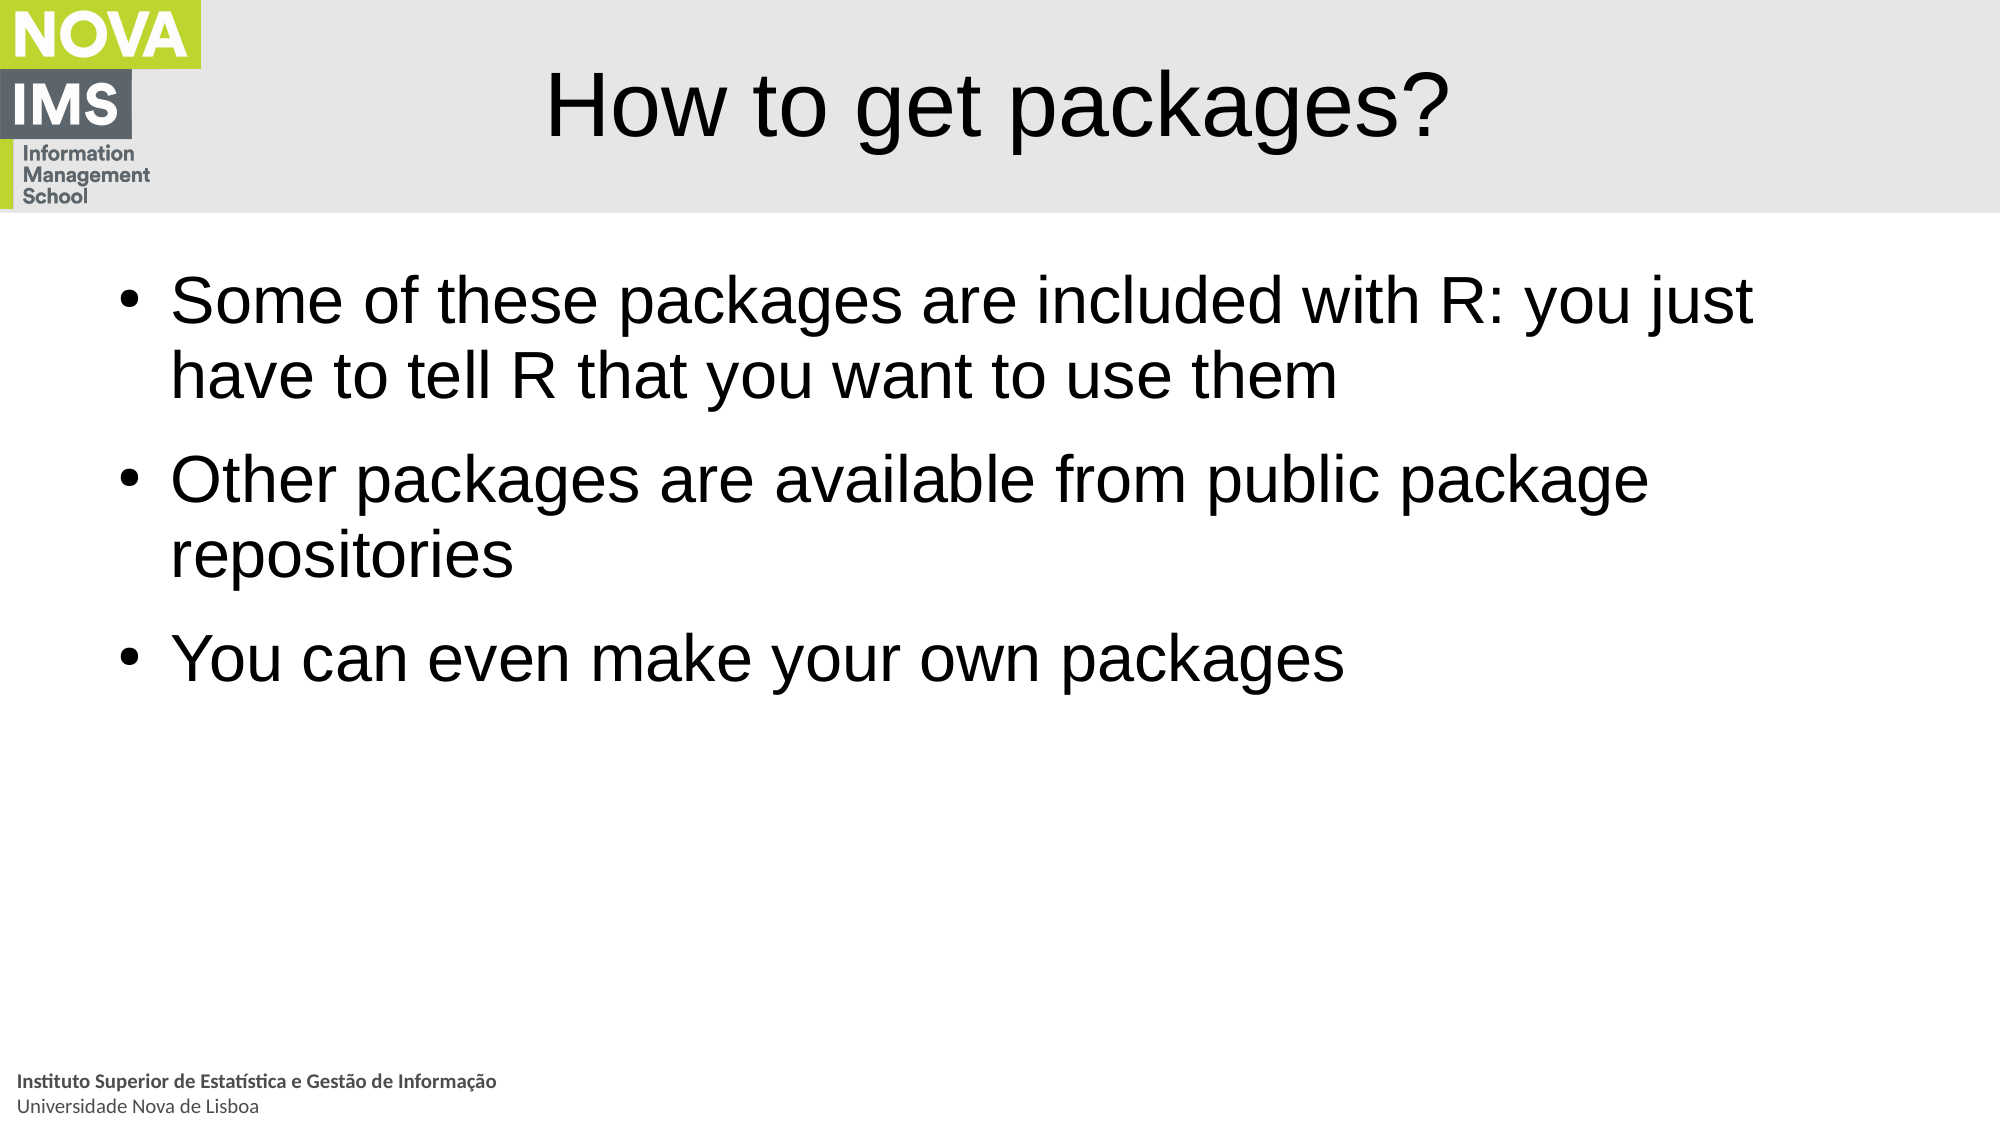

# How to get packages?
Some of these packages are included with R: you just have to tell R that you want to use them
Other packages are available from public package repositories
You can even make your own packages